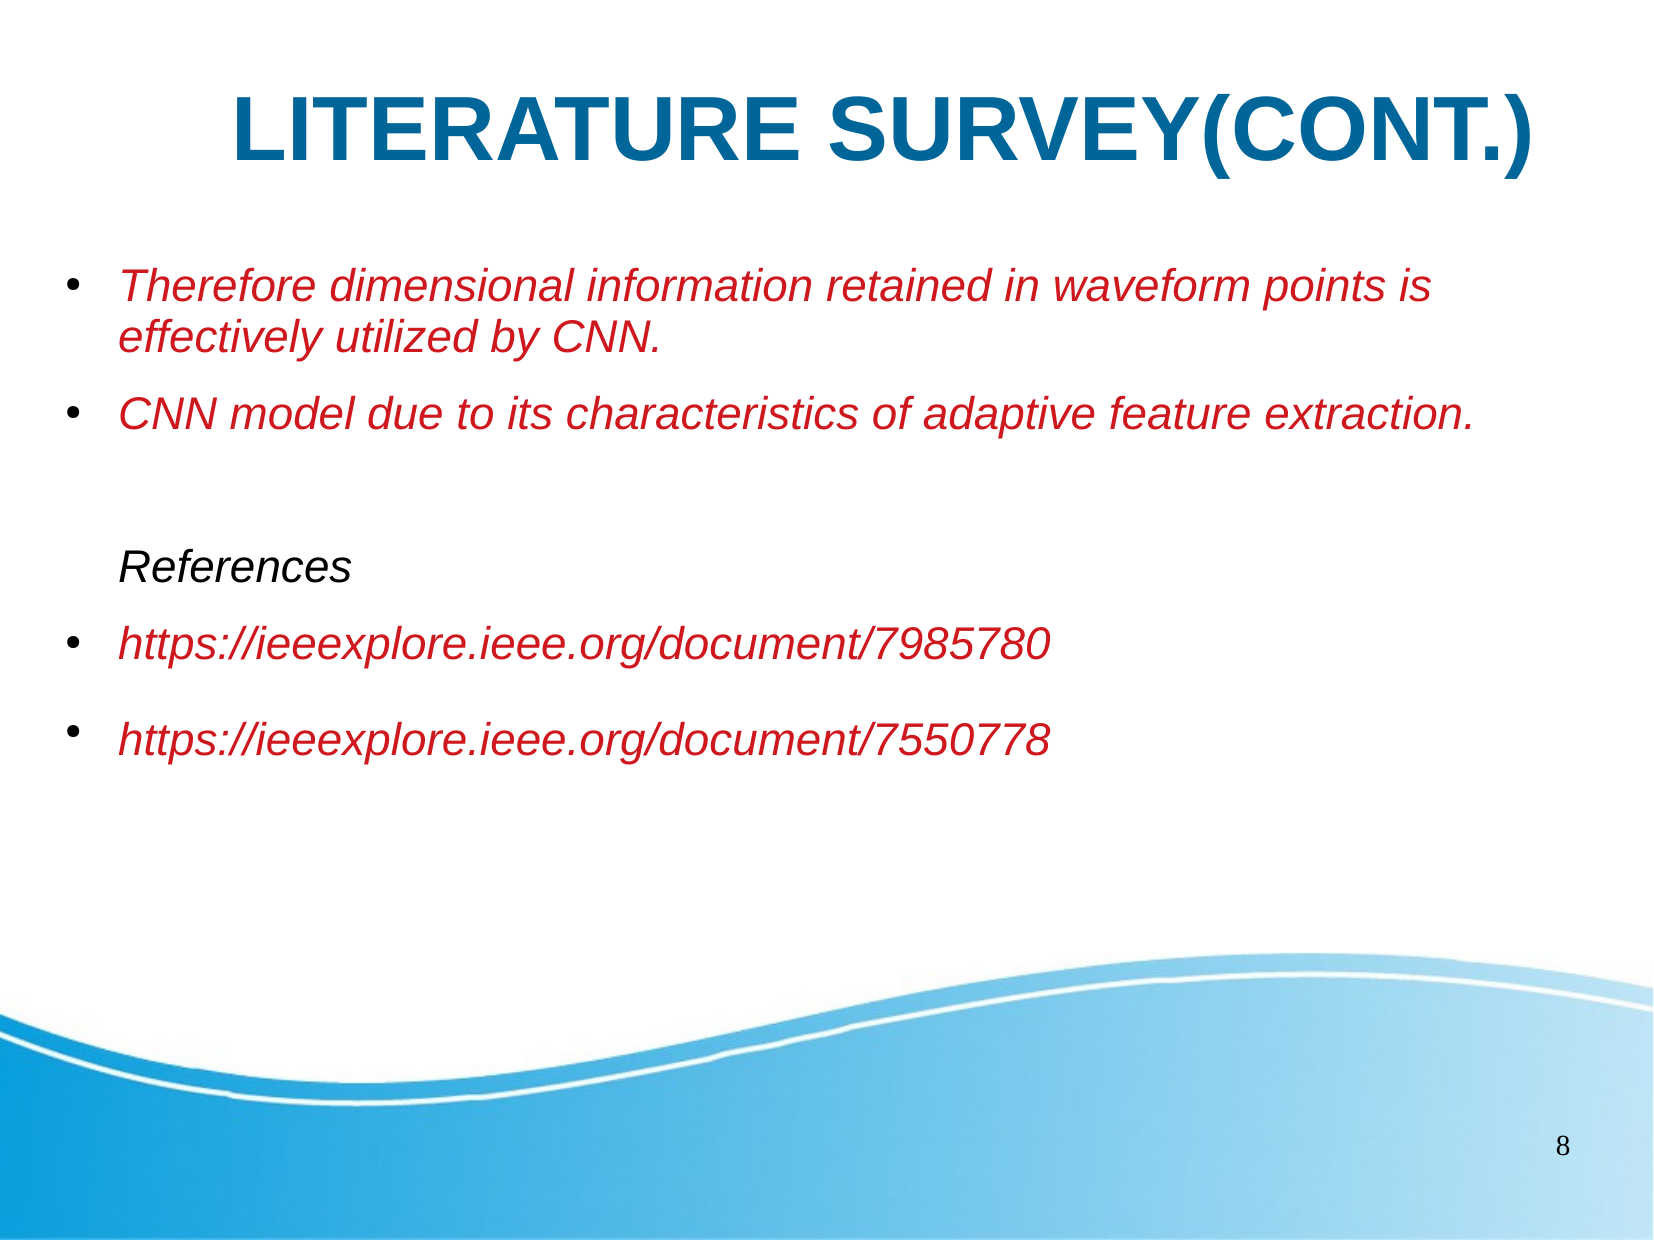

LITERATURE SURVEY(CONT.)
# Therefore dimensional information retained in waveform points is effectively utilized by CNN.
CNN model due to its characteristics of adaptive feature extraction.
References
https://ieeexplore.ieee.org/document/7985780
https://ieeexplore.ieee.org/document/7550778
8